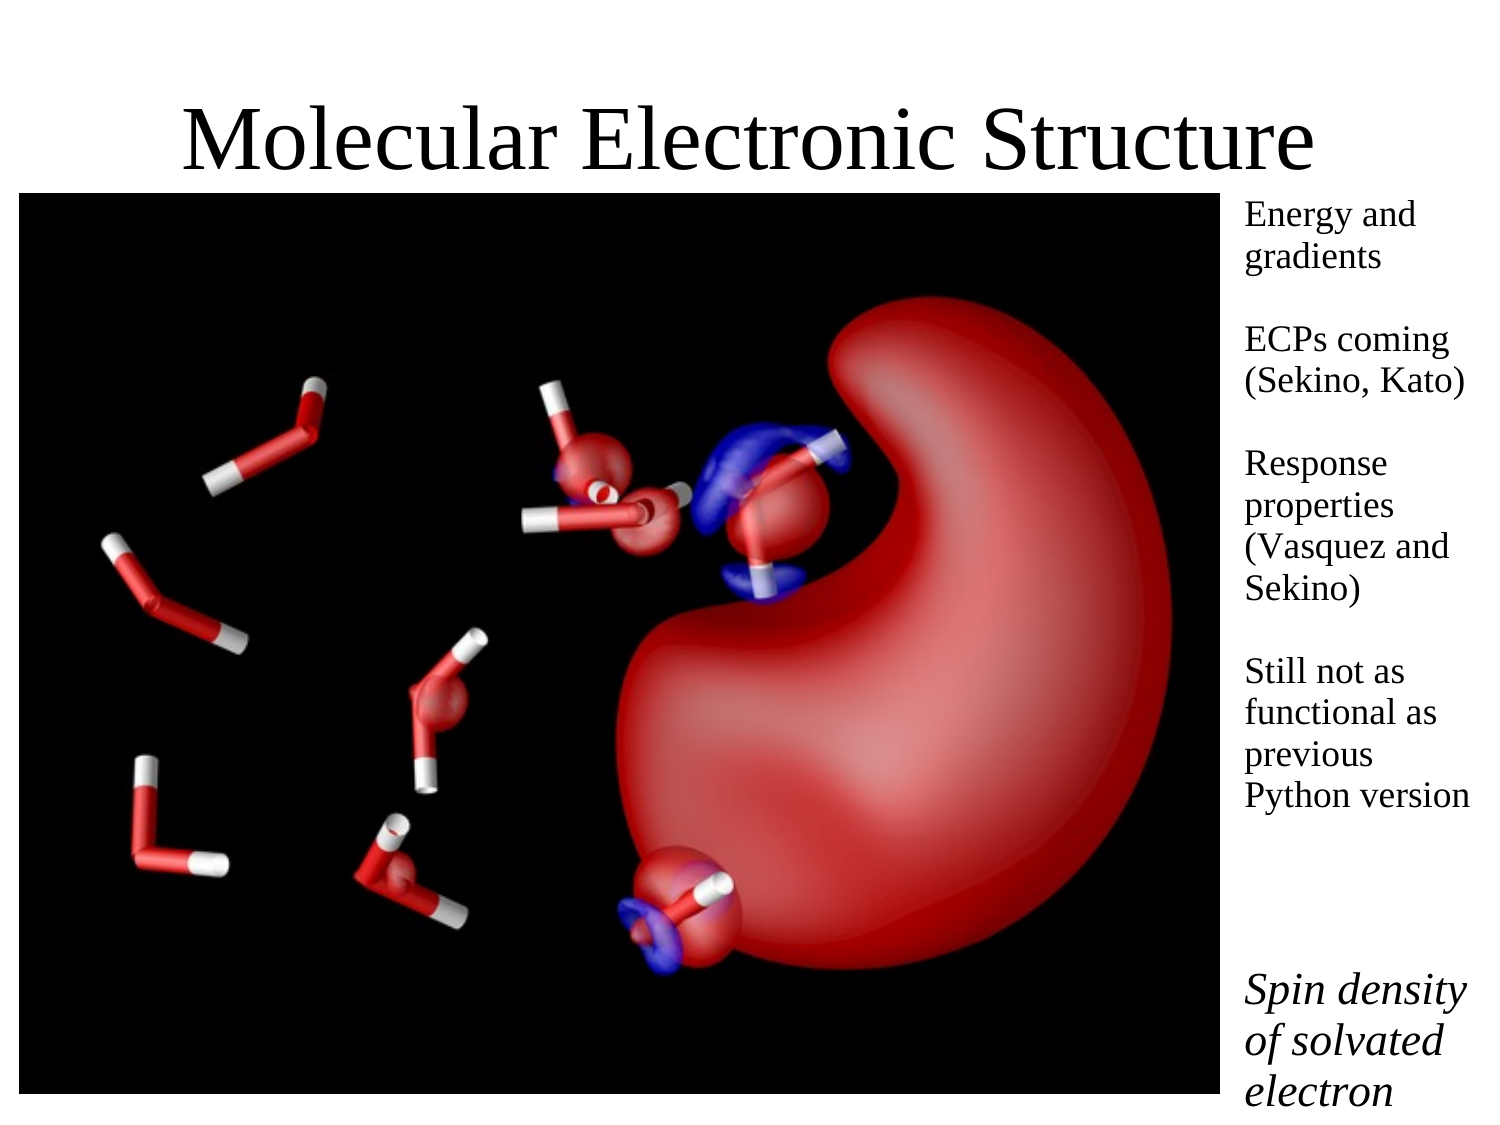

# Molecular Electronic Structure
Energy and
gradients
ECPs coming
(Sekino, Kato)
Response
properties
(Vasquez and
Sekino)
Still not as
functional as
previous
Python version
Spin density
of solvated
electron